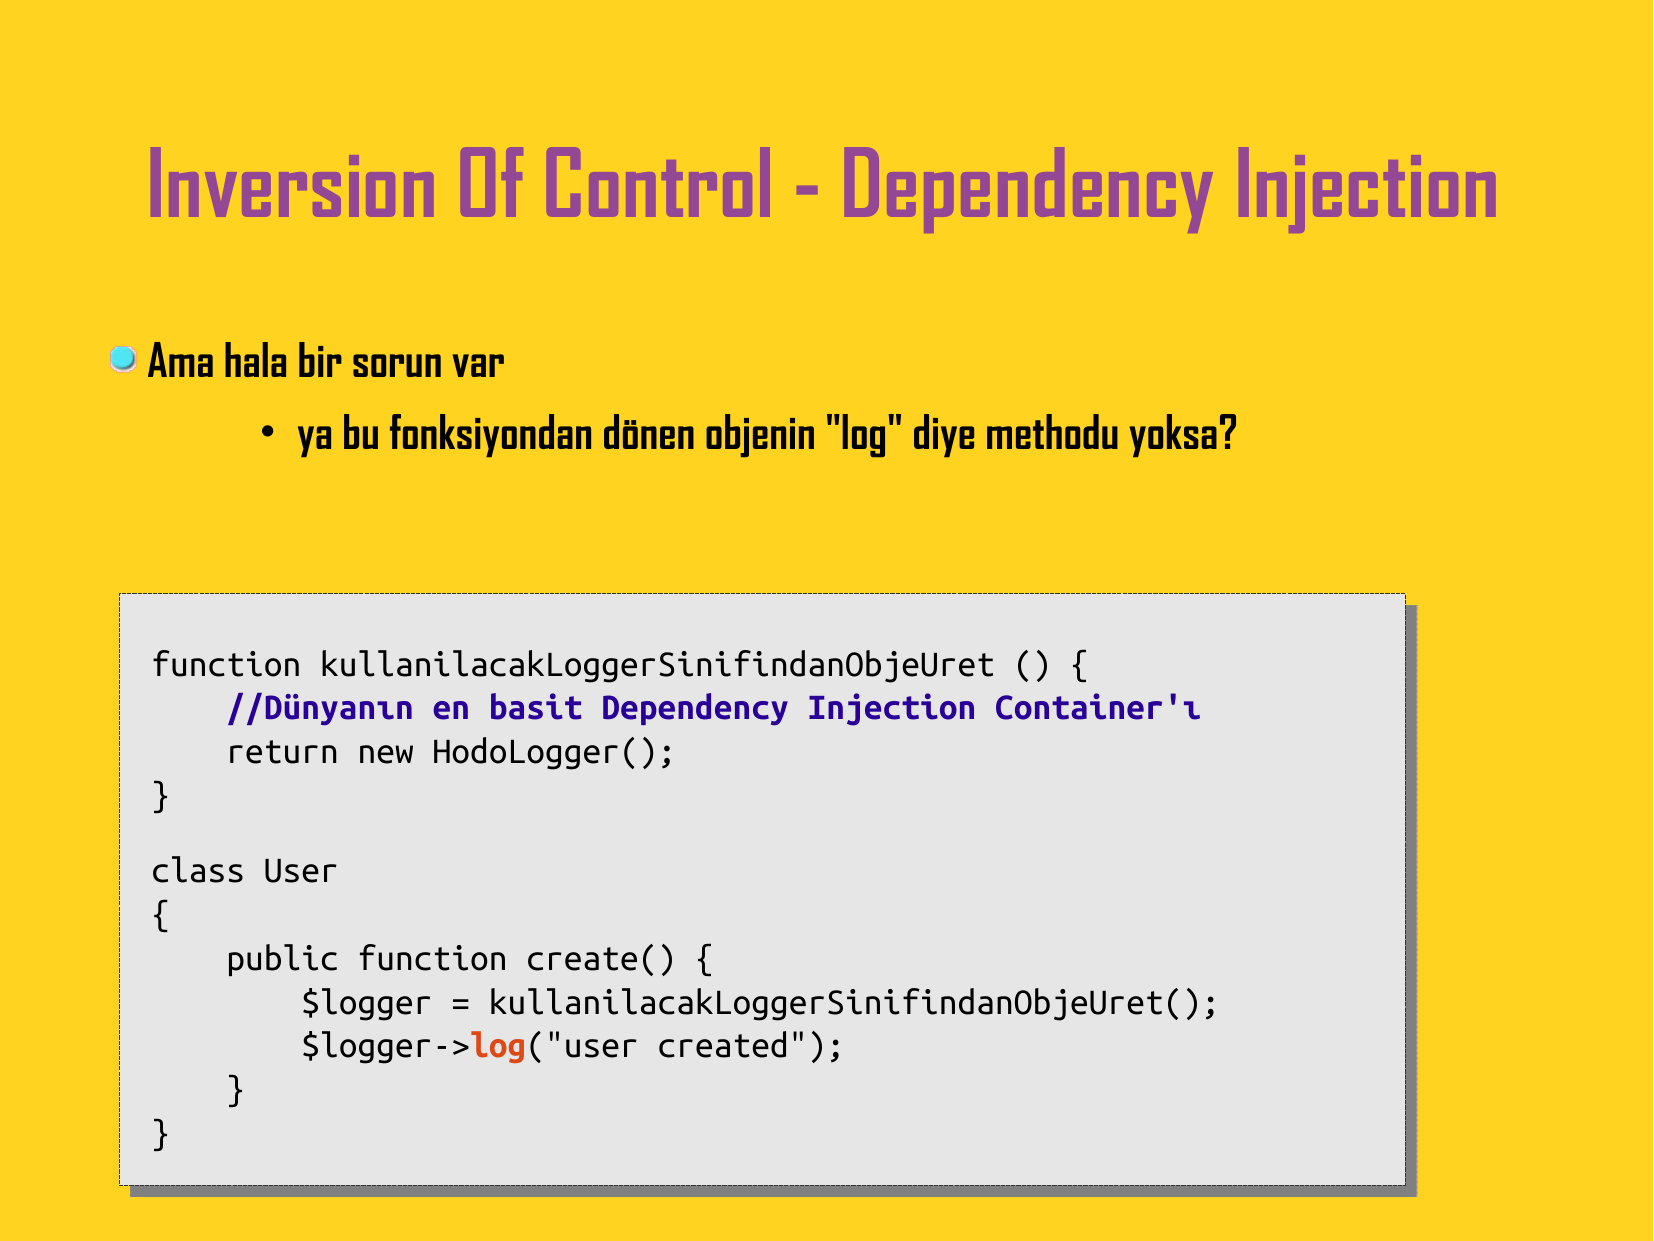

Inversion Of Control - Dependency Injection
 Ama hala bir sorun var
ya bu fonksiyondan dönen objenin "log" diye methodu yoksa?
function kullanilacakLoggerSinifindanObjeUret () {
 //Dünyanın en basit Dependency Injection Container'ı
	return new HodoLogger();
}
class User
{
 public function create() {
		$logger = kullanilacakLoggerSinifindanObjeUret();
		$logger->log("user created");
	}
}